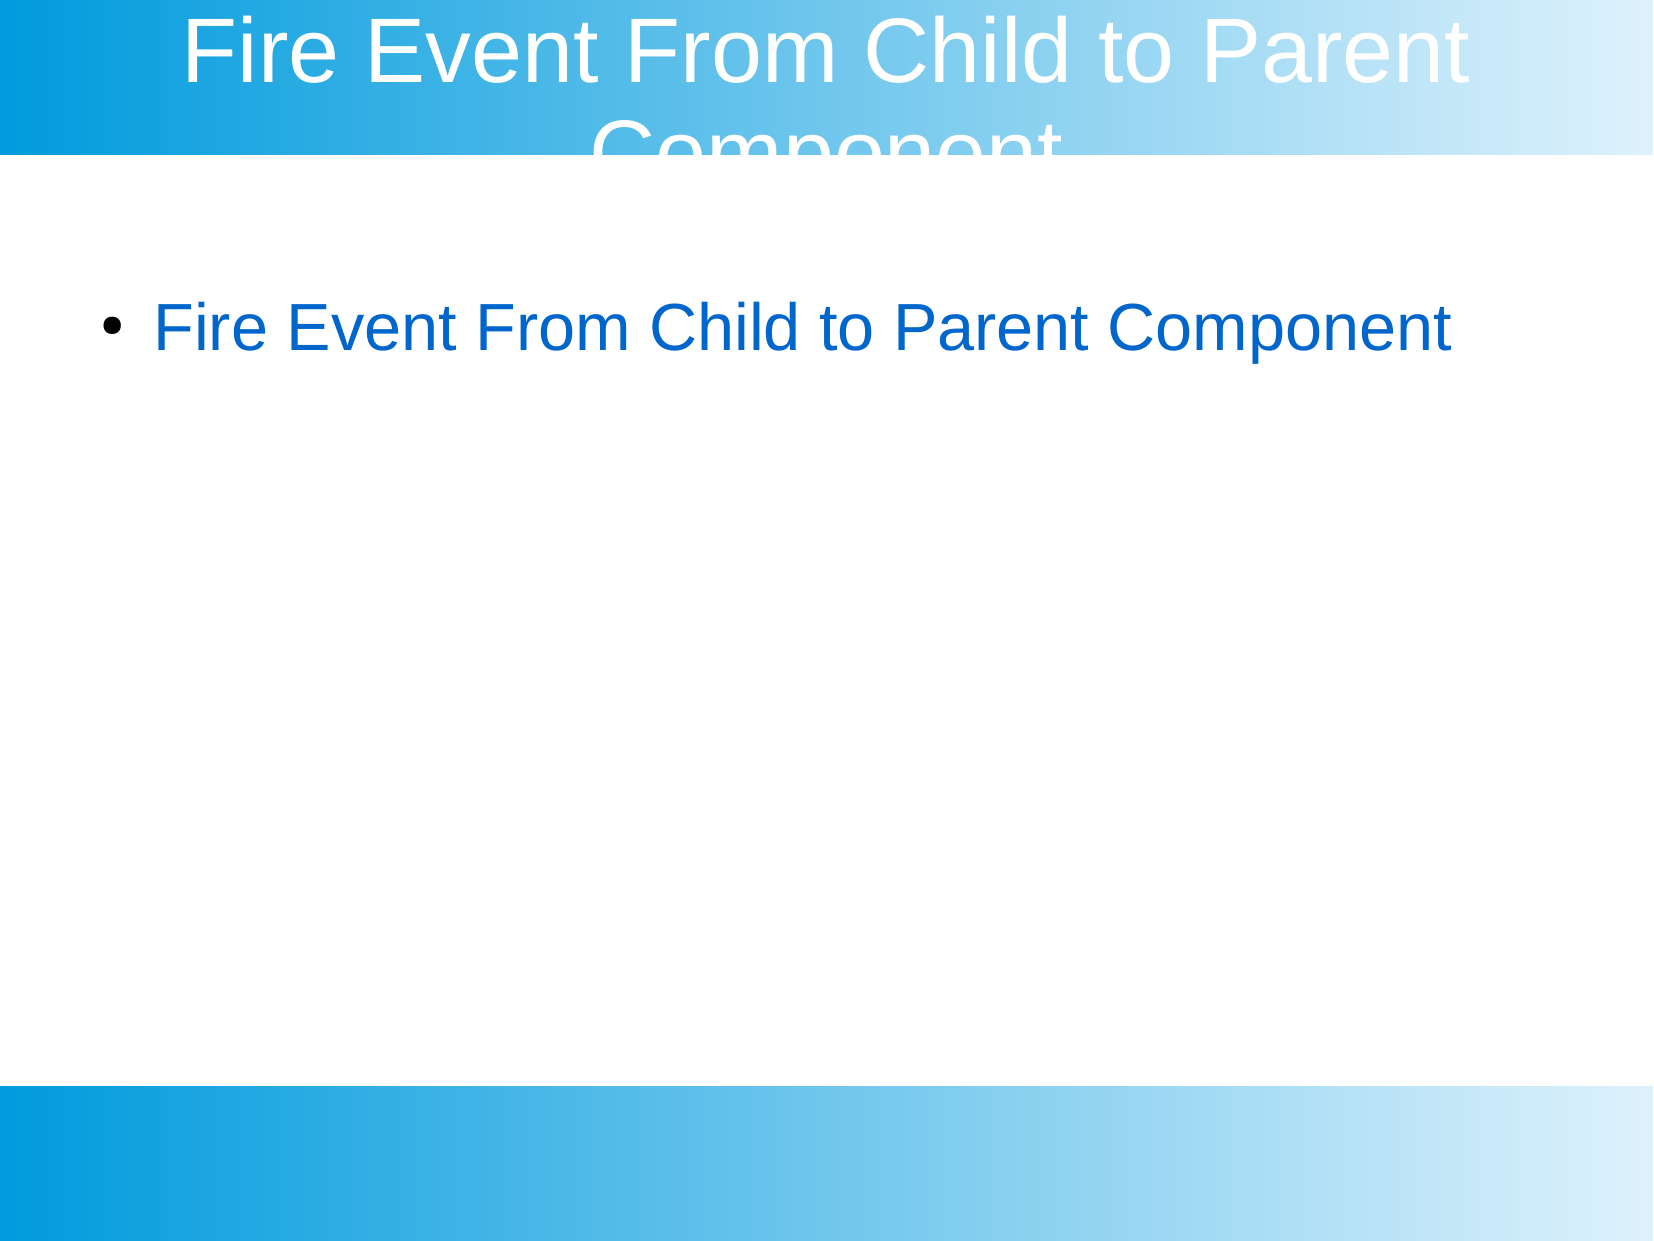

# Fire Event From Child to Parent Component
Fire Event From Child to Parent Component